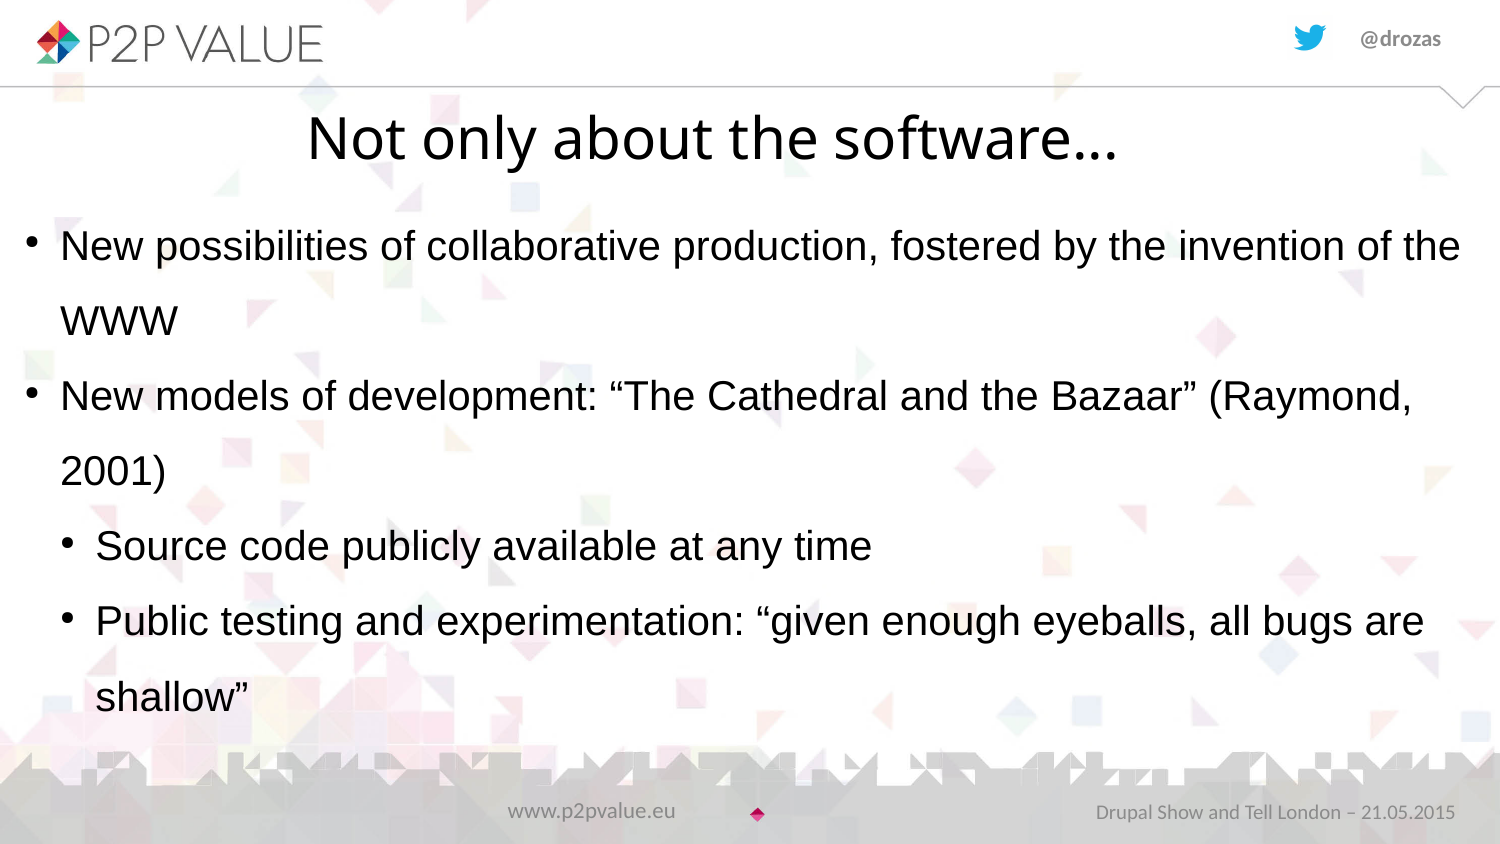

@drozas
# Not only about the software...
New possibilities of collaborative production, fostered by the invention of the WWW
New models of development: “The Cathedral and the Bazaar” (Raymond, 2001)
Source code publicly available at any time
Public testing and experimentation: “given enough eyeballs, all bugs are shallow”
Drupal Show and Tell London – 21.05.2015
www.p2pvalue.eu